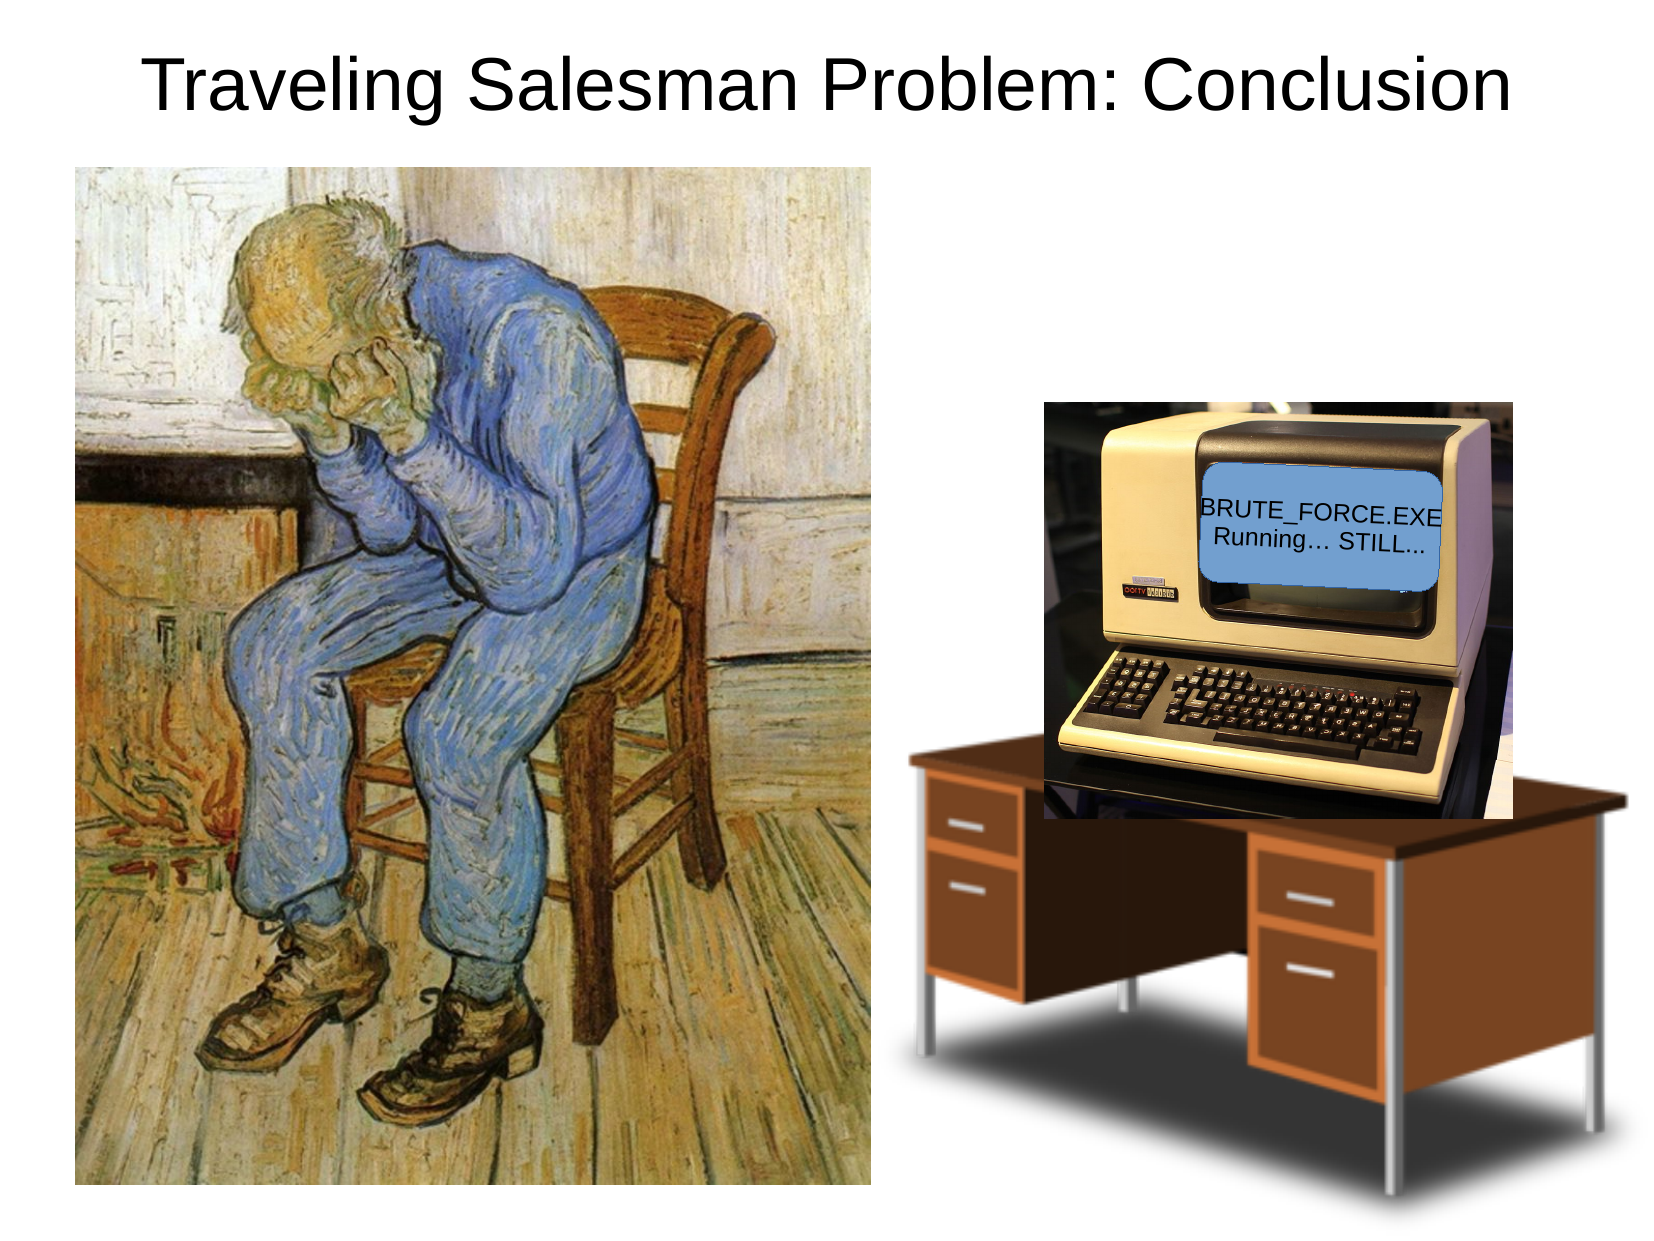

# Traveling Salesman Problem: Conclusion
BRUTE_FORCE.EXE
Running… STILL...